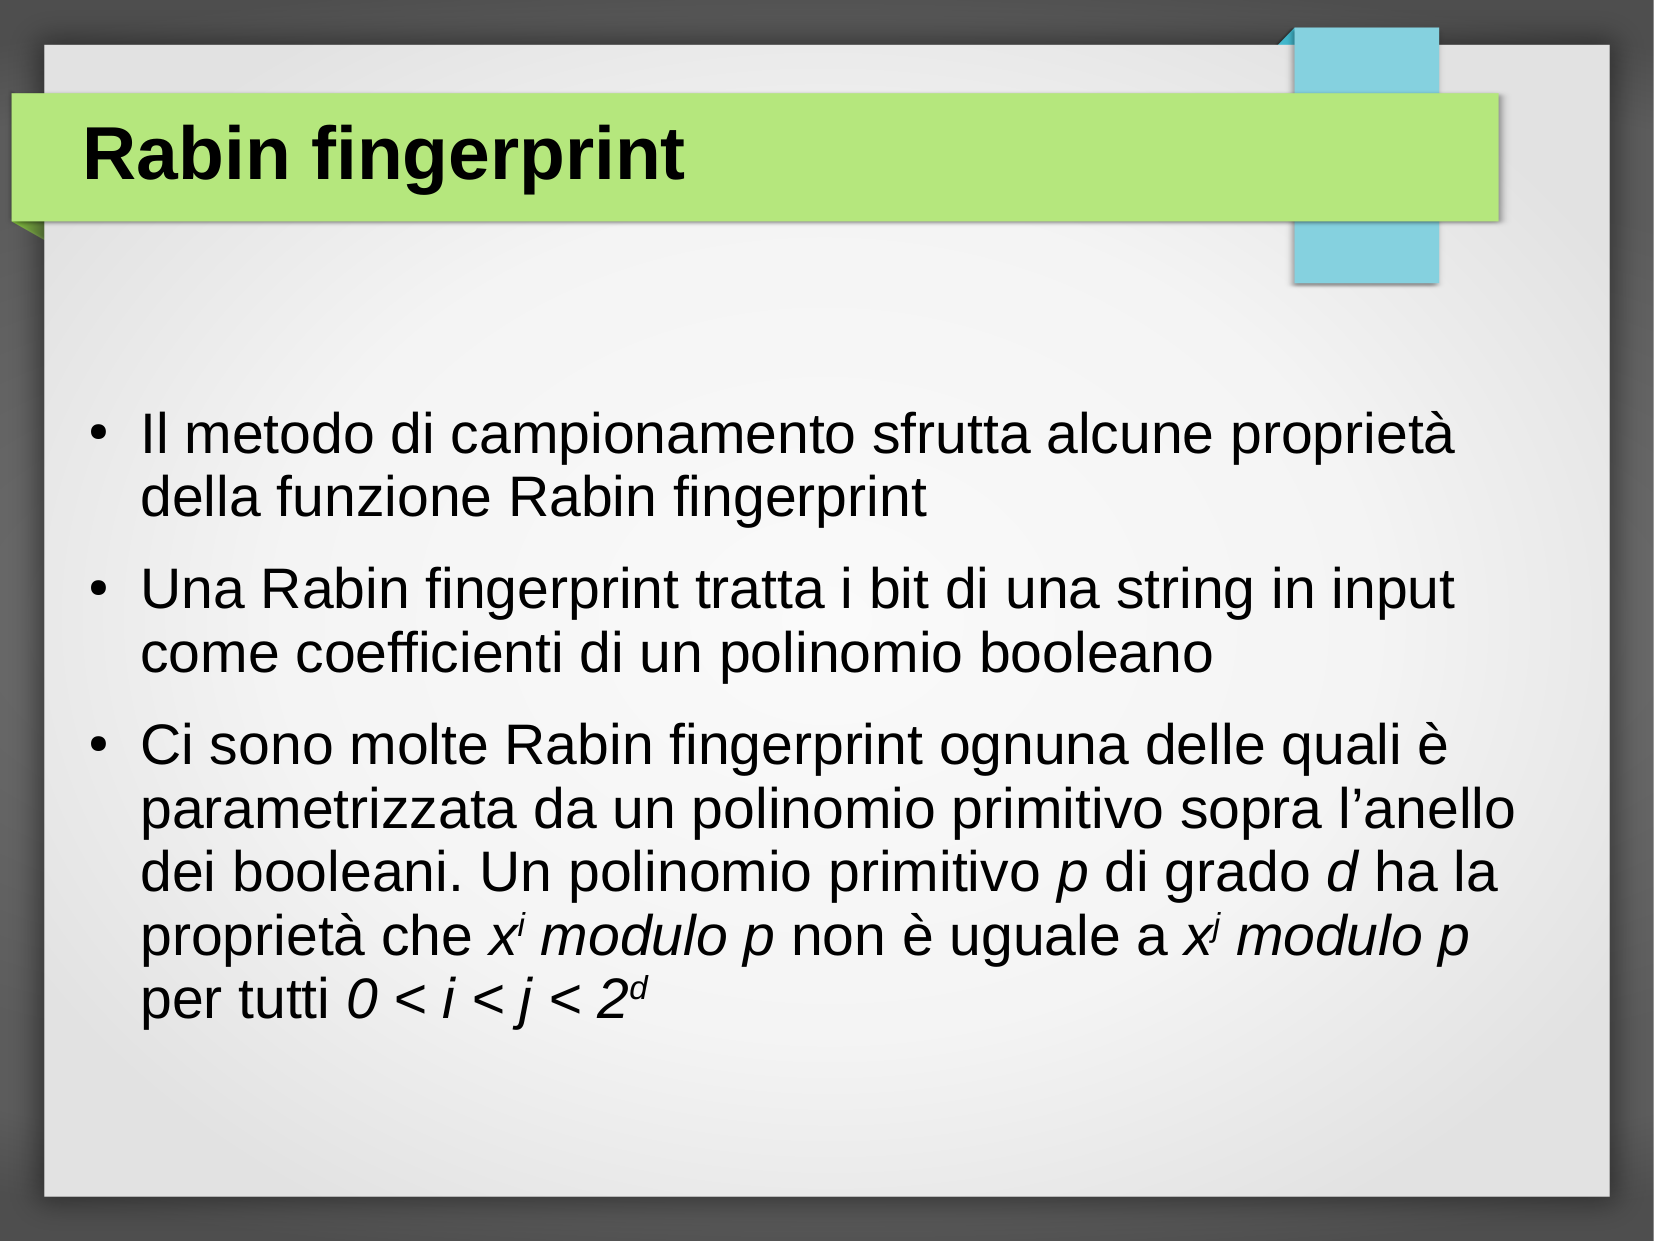

# Rabin fingerprint
Il metodo di campionamento sfrutta alcune proprietà della funzione Rabin fingerprint
Una Rabin fingerprint tratta i bit di una string in input come coefficienti di un polinomio booleano
Ci sono molte Rabin fingerprint ognuna delle quali è parametrizzata da un polinomio primitivo sopra l’anello dei booleani. Un polinomio primitivo p di grado d ha la proprietà che xi modulo p non è uguale a xj modulo p per tutti 0 < i < j < 2d